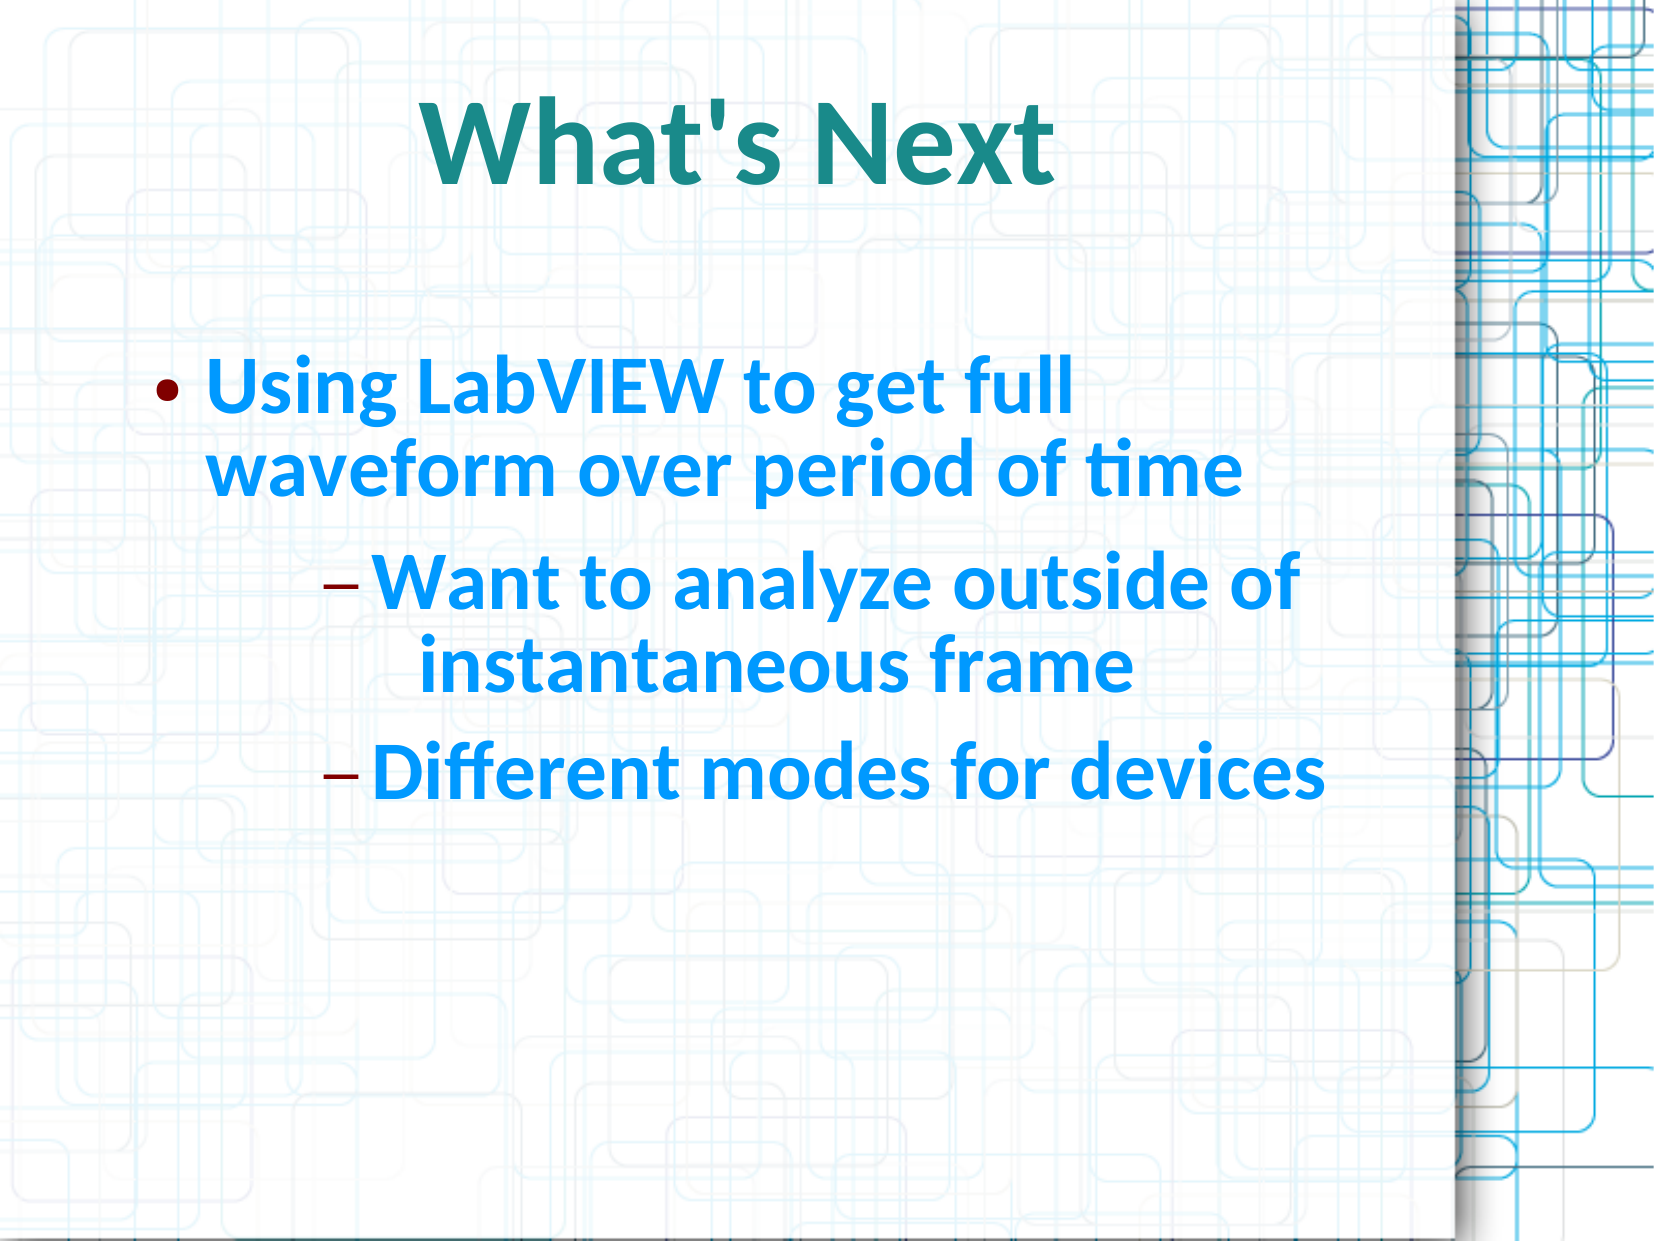

# What's Next
Using LabVIEW to get full waveform over period of time
Want to analyze outside of instantaneous frame
Different modes for devices